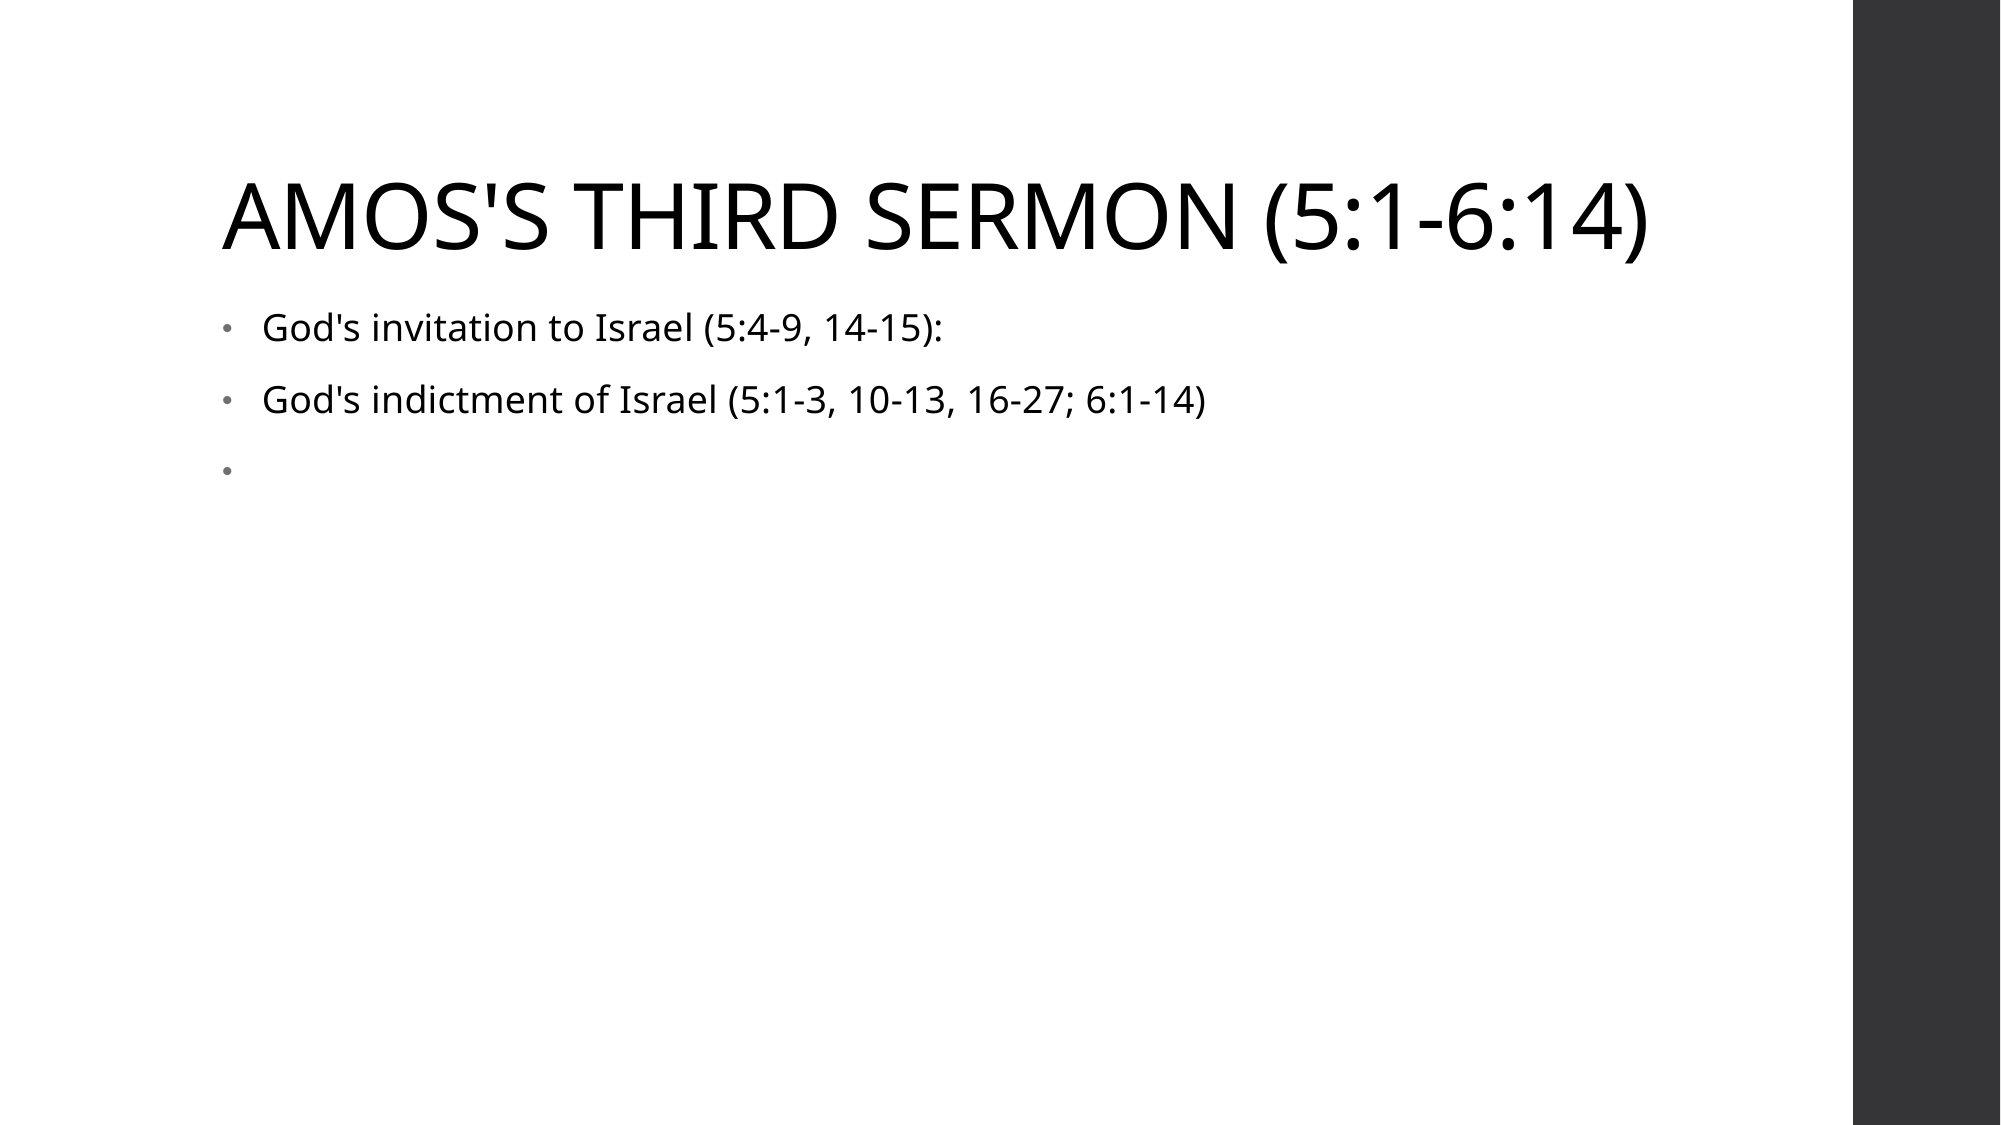

# AMOS'S THIRD SERMON (5:1-6:14)
 God's invitation to Israel (5:4-9, 14-15):
 God's indictment of Israel (5:1-3, 10-13, 16-27; 6:1-14)